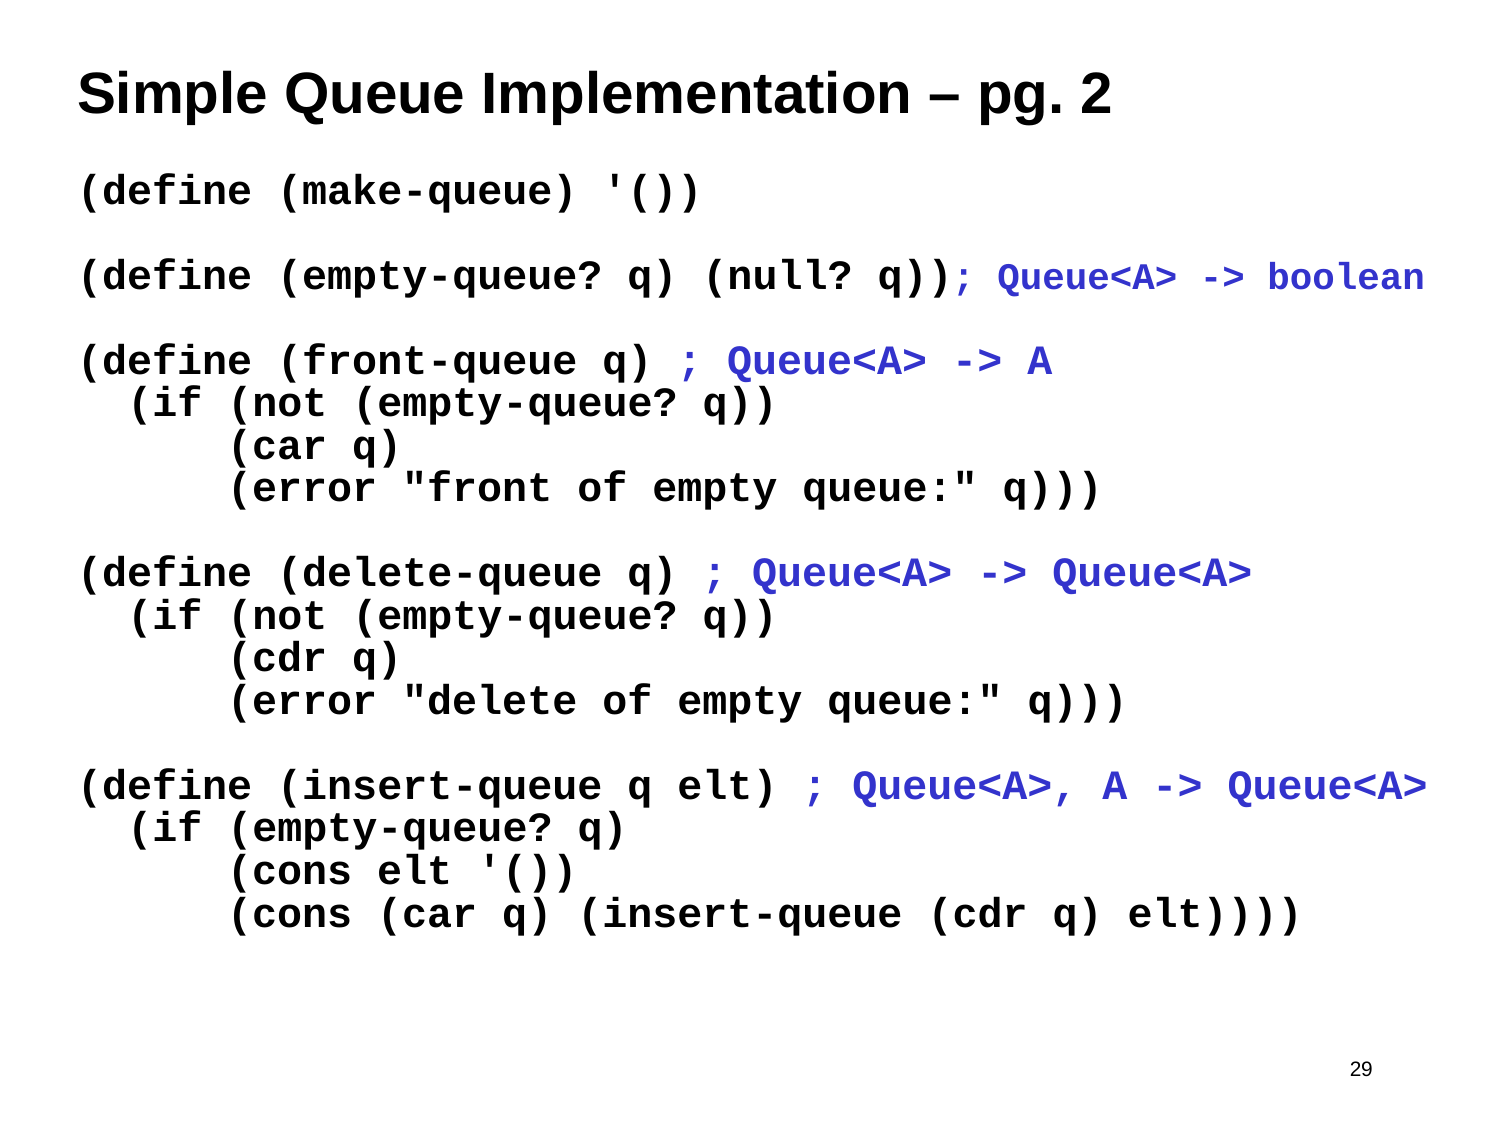

# Simple Queue Implementation – pg. 2
(define (make-queue) '())
(define (empty-queue? q) (null? q)); Queue<A> -> boolean
(define (front-queue q) ; Queue<A> -> A
 (if (not (empty-queue? q))
 (car q)
 (error "front of empty queue:" q)))
(define (delete-queue q) ; Queue<A> -> Queue<A>
 (if (not (empty-queue? q))
		(cdr q)
 (error "delete of empty queue:" q)))
(define (insert-queue q elt) ; Queue<A>, A -> Queue<A>
 (if (empty-queue? q)
 (cons elt '())
 (cons (car q) (insert-queue (cdr q) elt))))
29